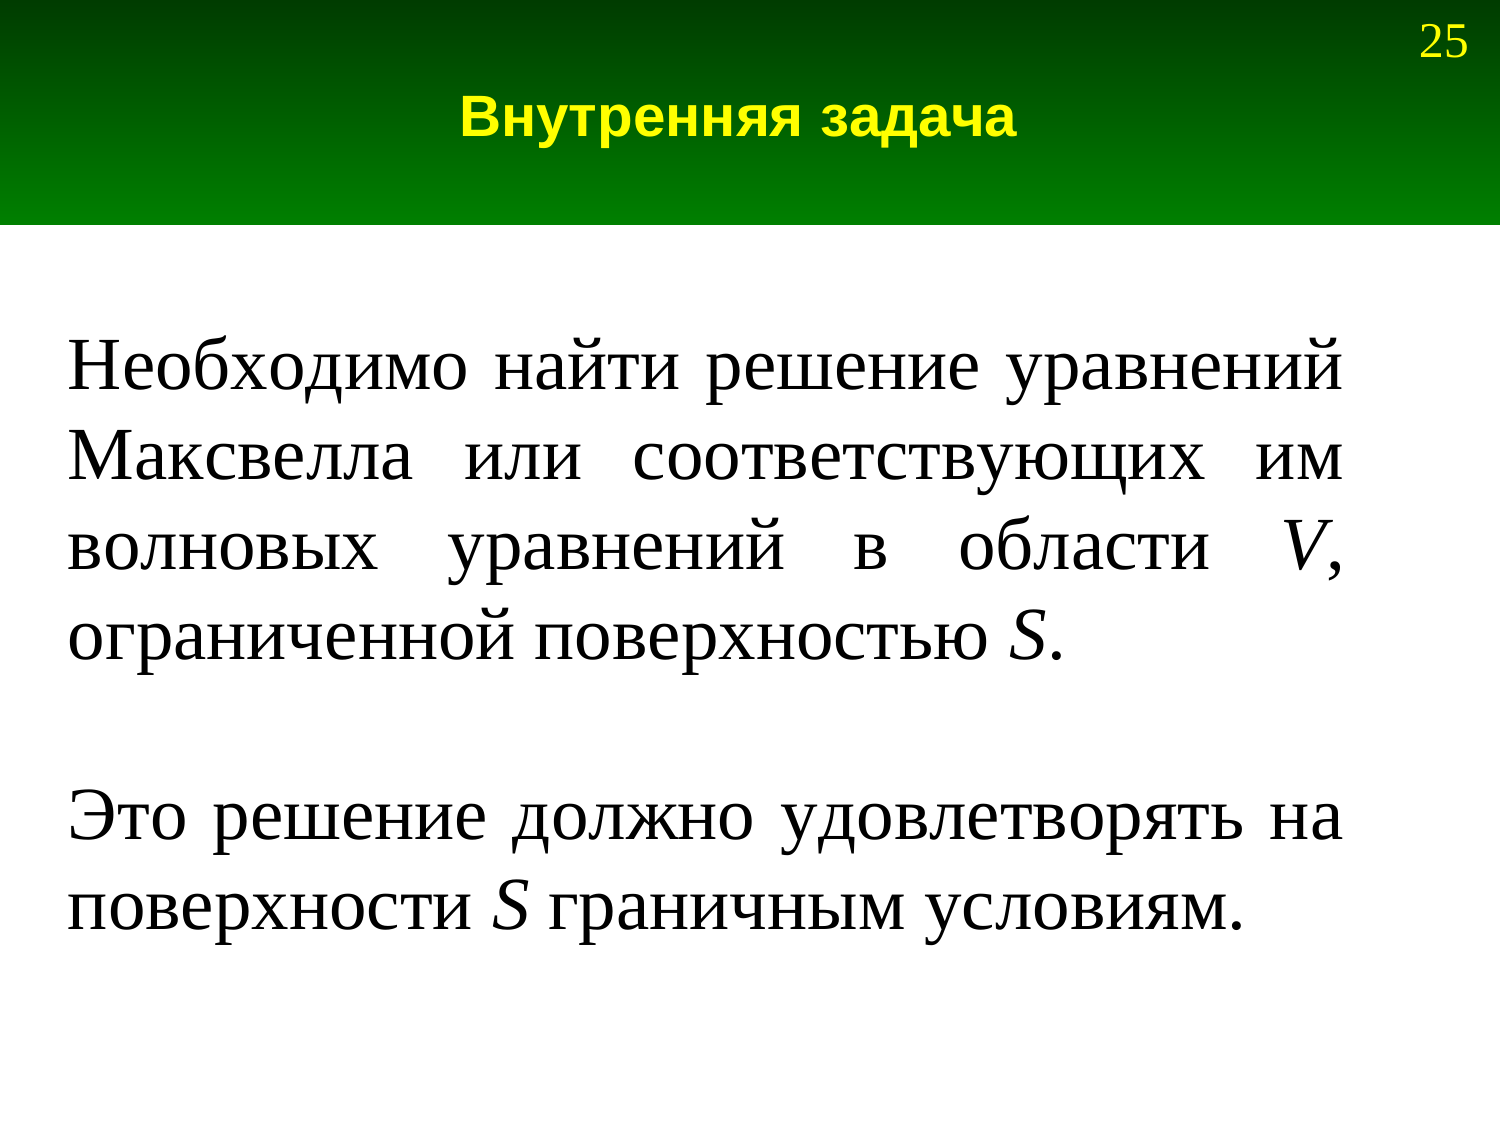

# Внутренняя задача
Необходимо найти решение уравнений Максвелла или соответствующих им волновых уравнений в области V, ограниченной поверхностью S.
Это решение должно удовлетворять на поверхности S граничным условиям.